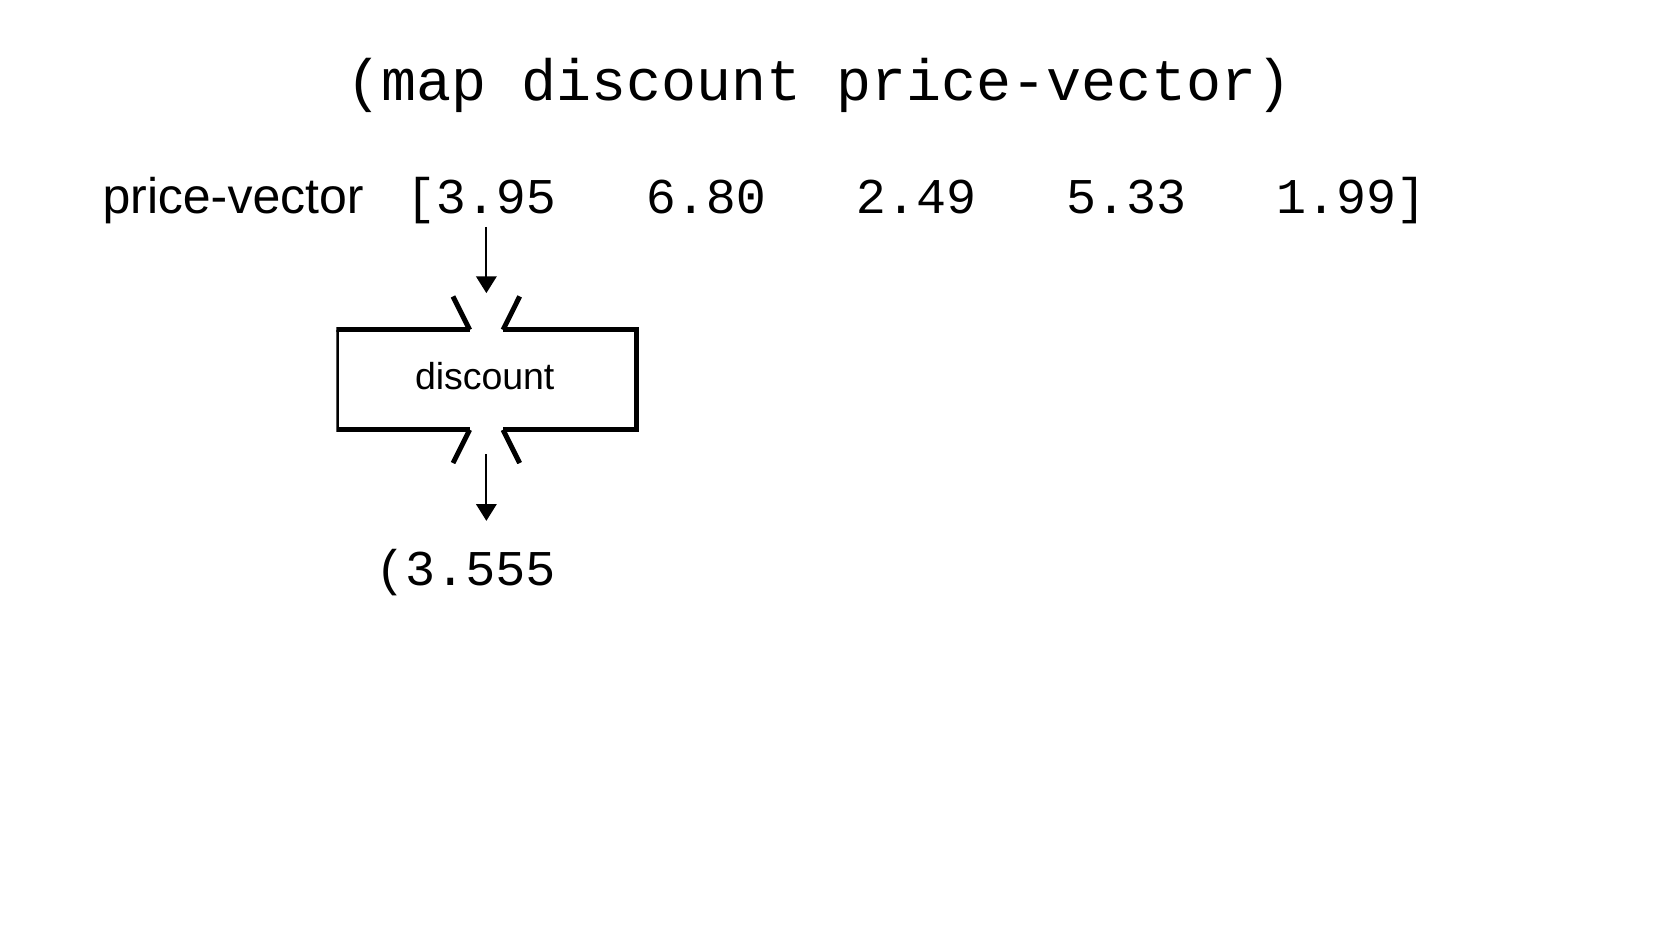

(map discount price-vector)
price-vector [3.95 6.80 2.49 5.33 1.99]
discount
(3.555